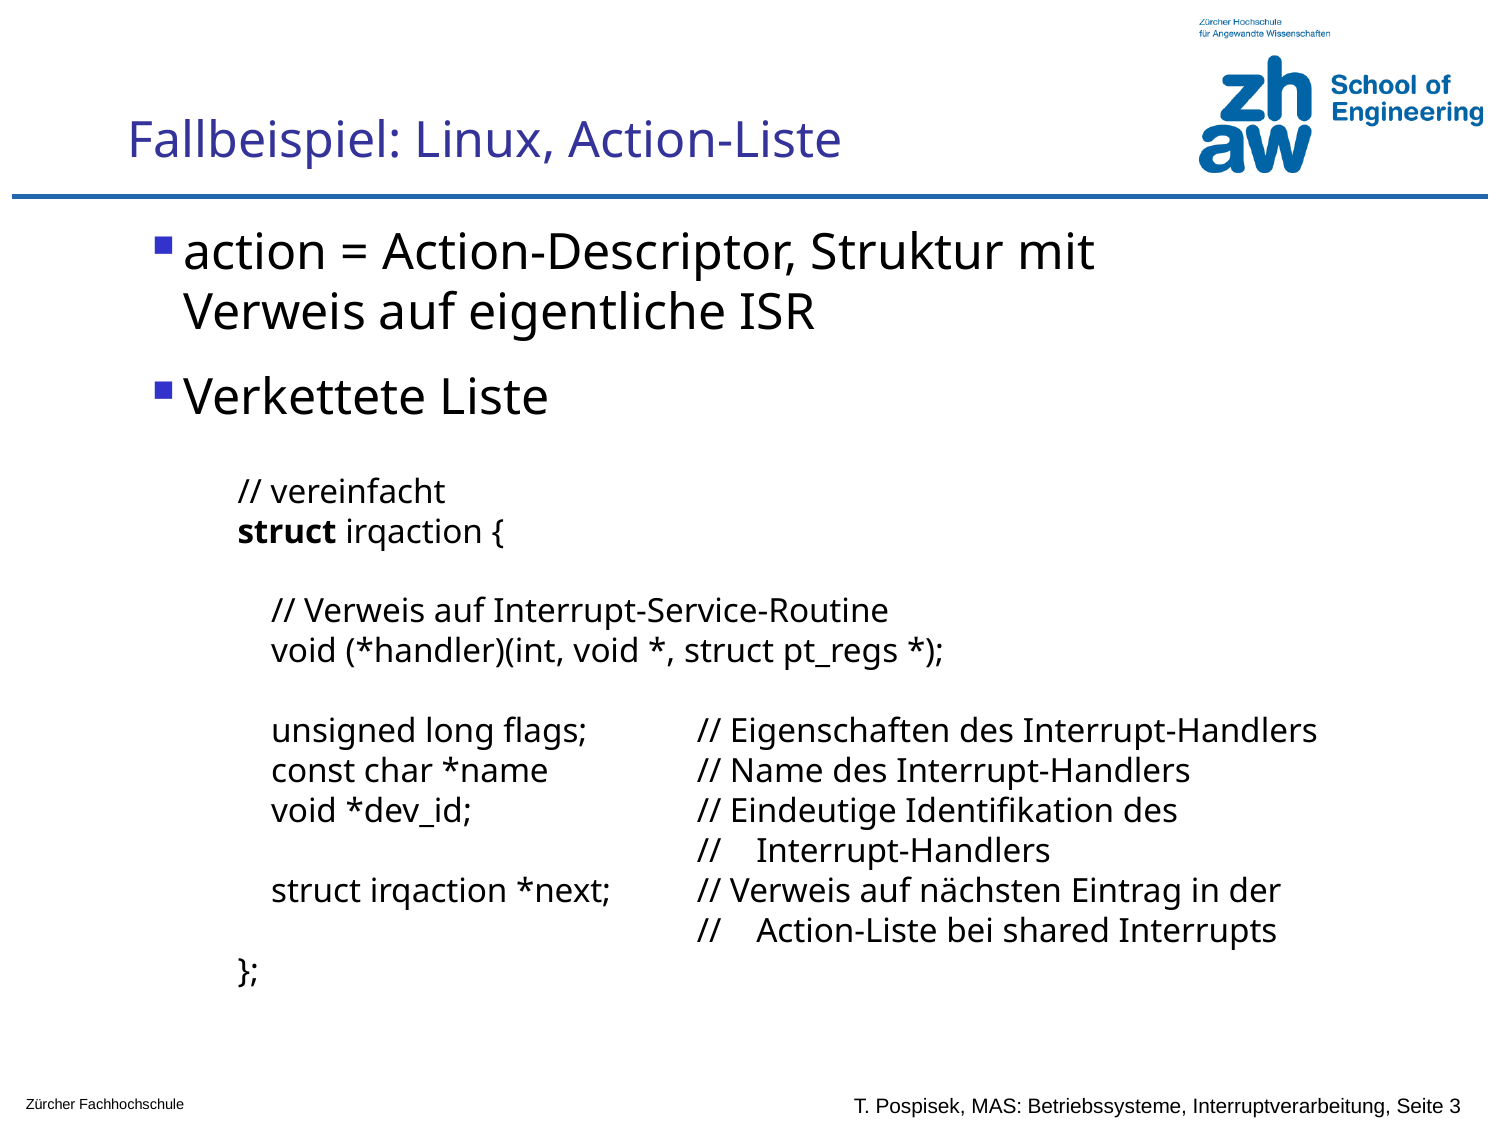

# Fallbeispiel: Linux, Action-Liste
action = Action-Descriptor, Struktur mit Verweis auf eigentliche ISR
Verkettete Liste
// vereinfacht
struct irqaction {
	// Verweis auf Interrupt-Service-Routine
	void (*handler)(int, void *, struct pt_regs *);
	unsigned long flags;	// Eigenschaften des Interrupt-Handlers
	const char *name	// Name des Interrupt-Handlers
	void *dev_id; 	// Eindeutige Identifikation des
		// Interrupt-Handlers
	struct irqaction *next; 	// Verweis auf nächsten Eintrag in der
		// Action-Liste bei shared Interrupts
};